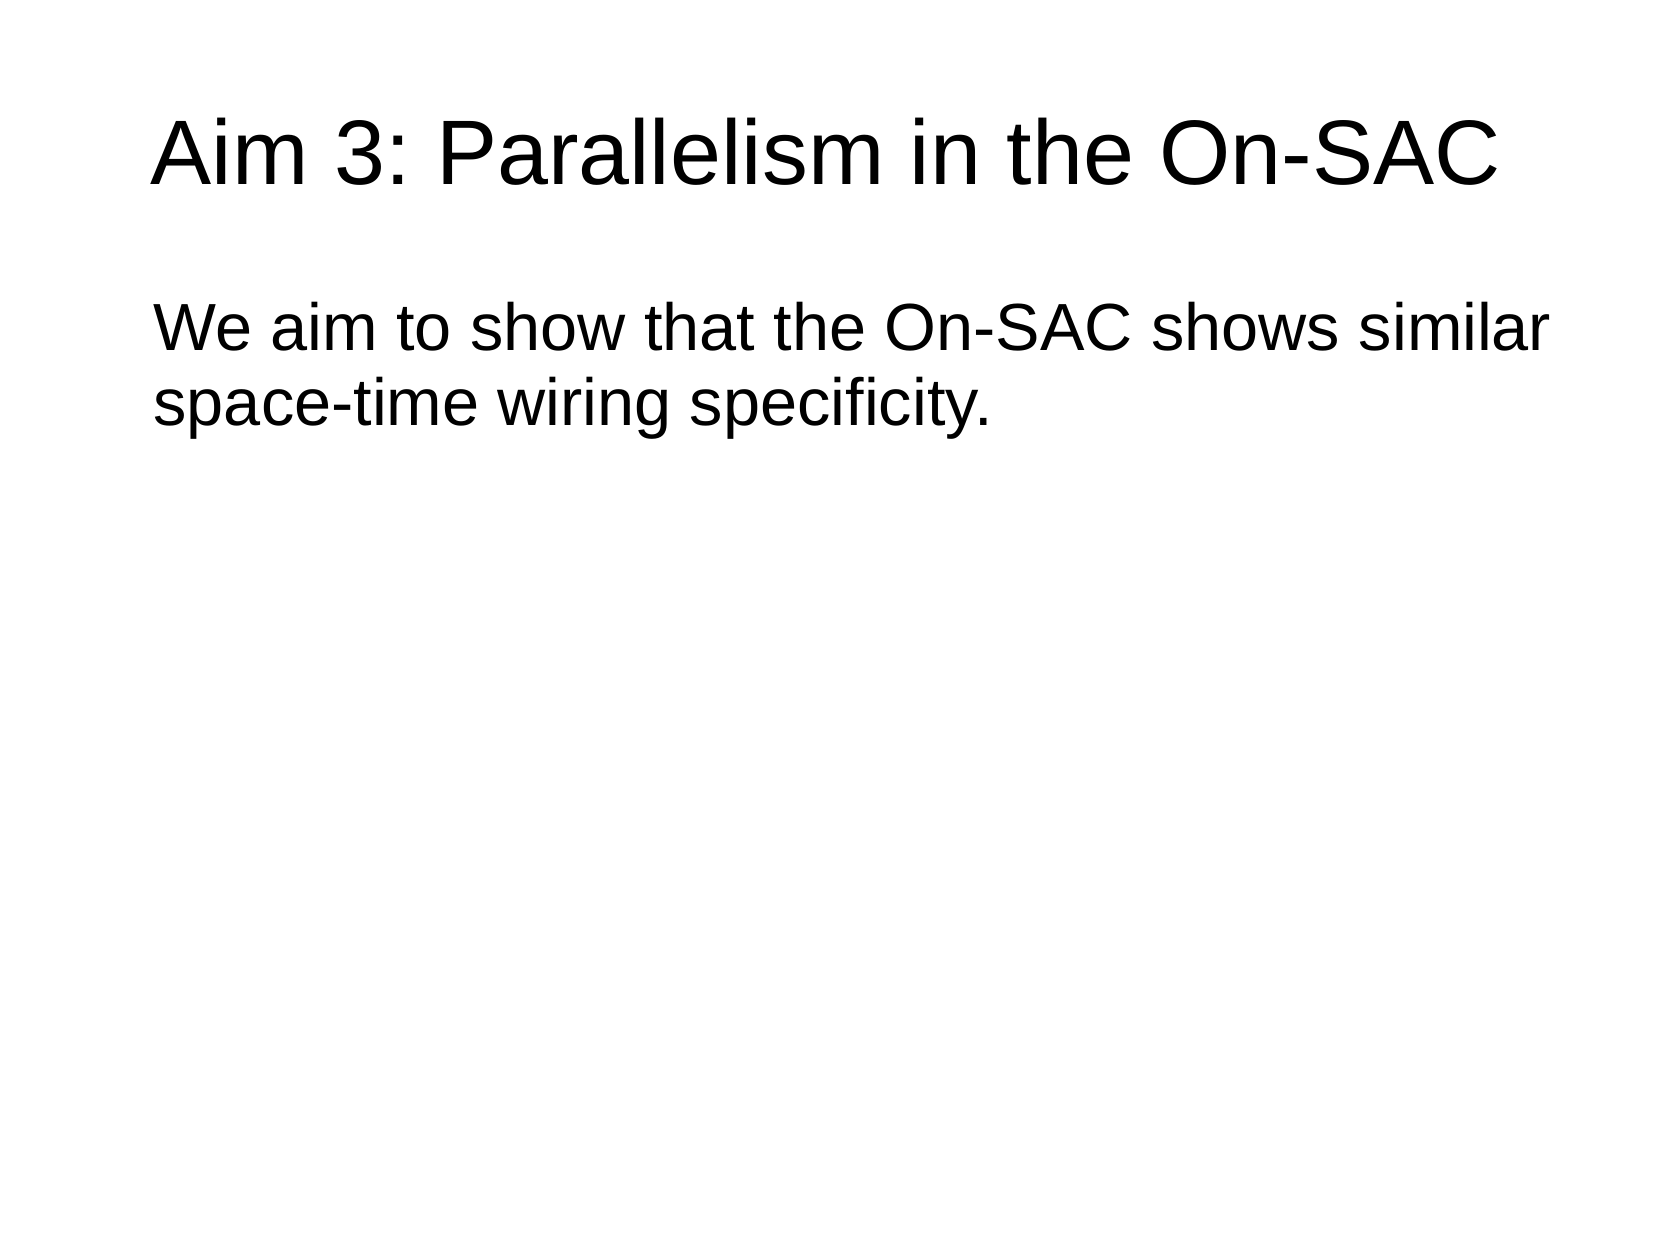

# Aim 3: Parallelism in the On-SAC
We aim to show that the On-SAC shows similar space-time wiring specificity.